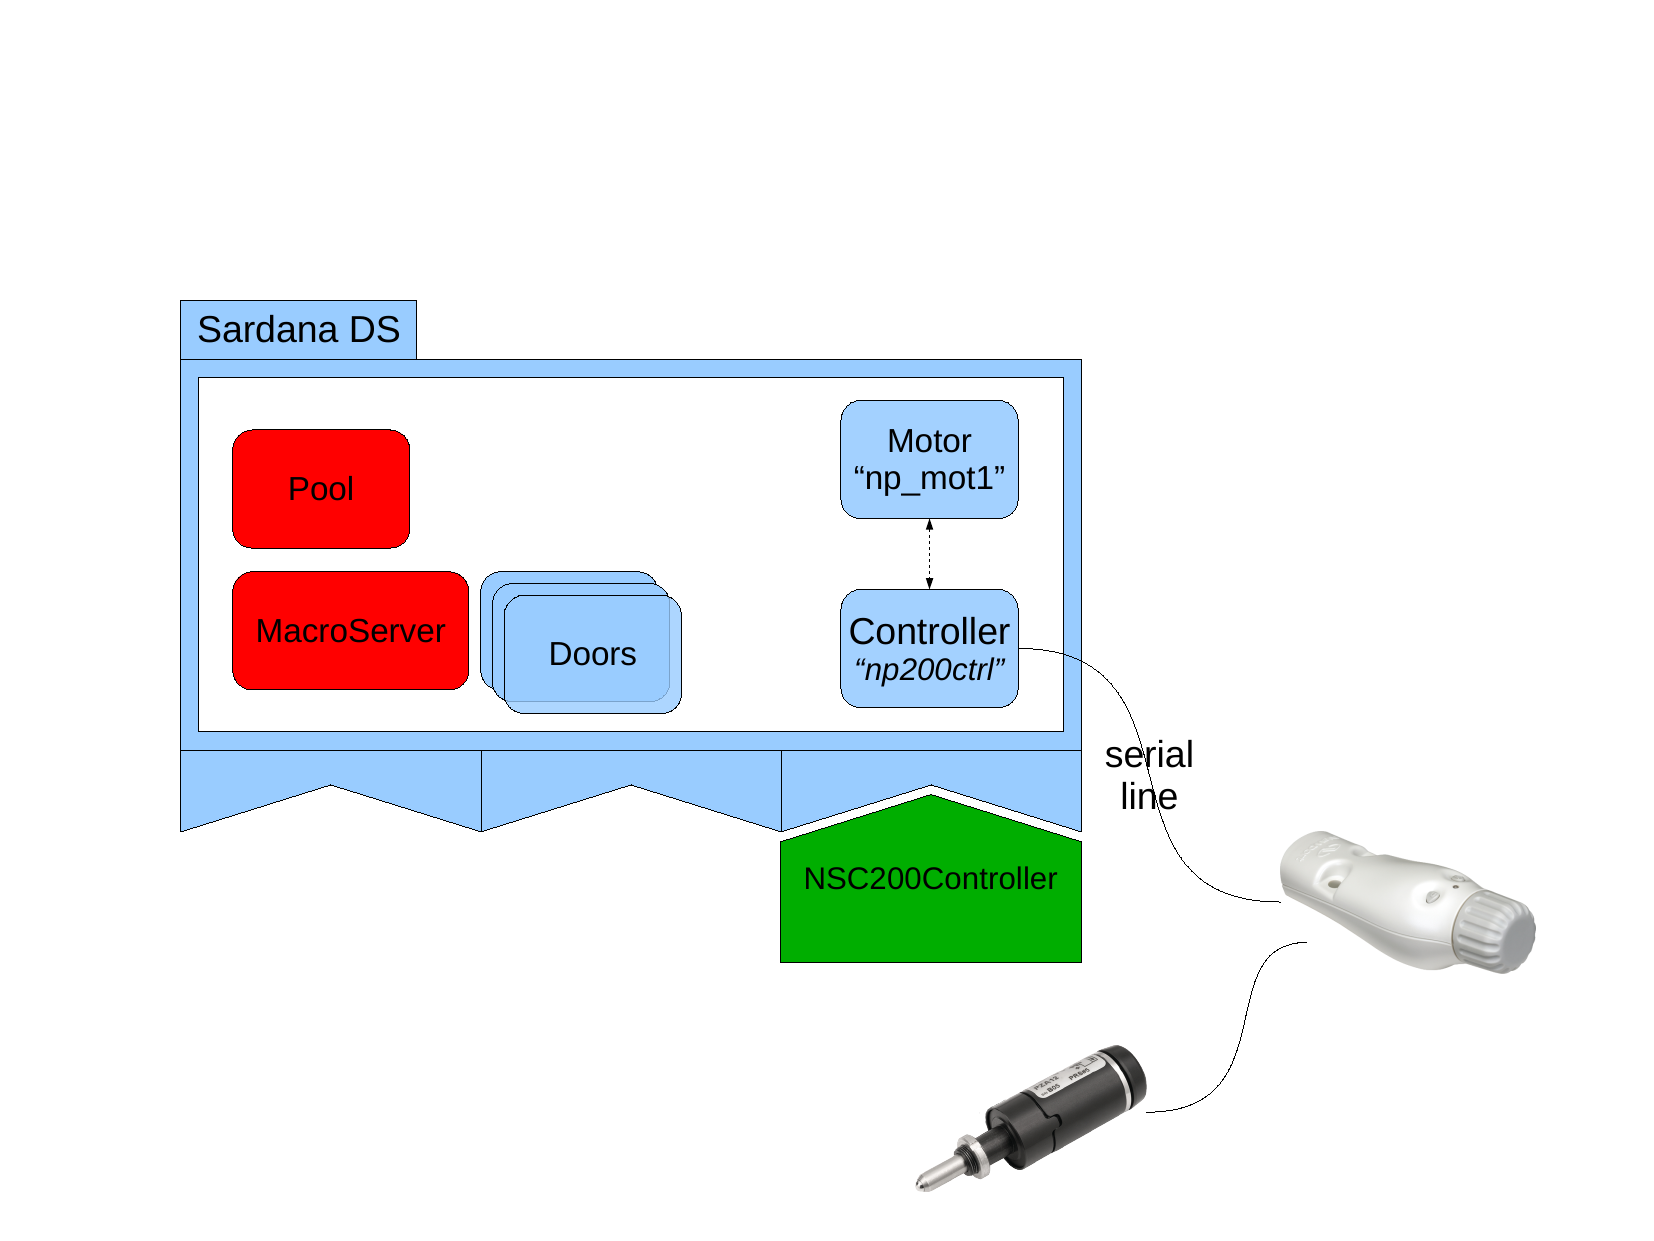

Sardana DS
Motor
“np_mot1”
Pool
MacroServer
Doors
Controller
“np200ctrl”
NSC200Controller